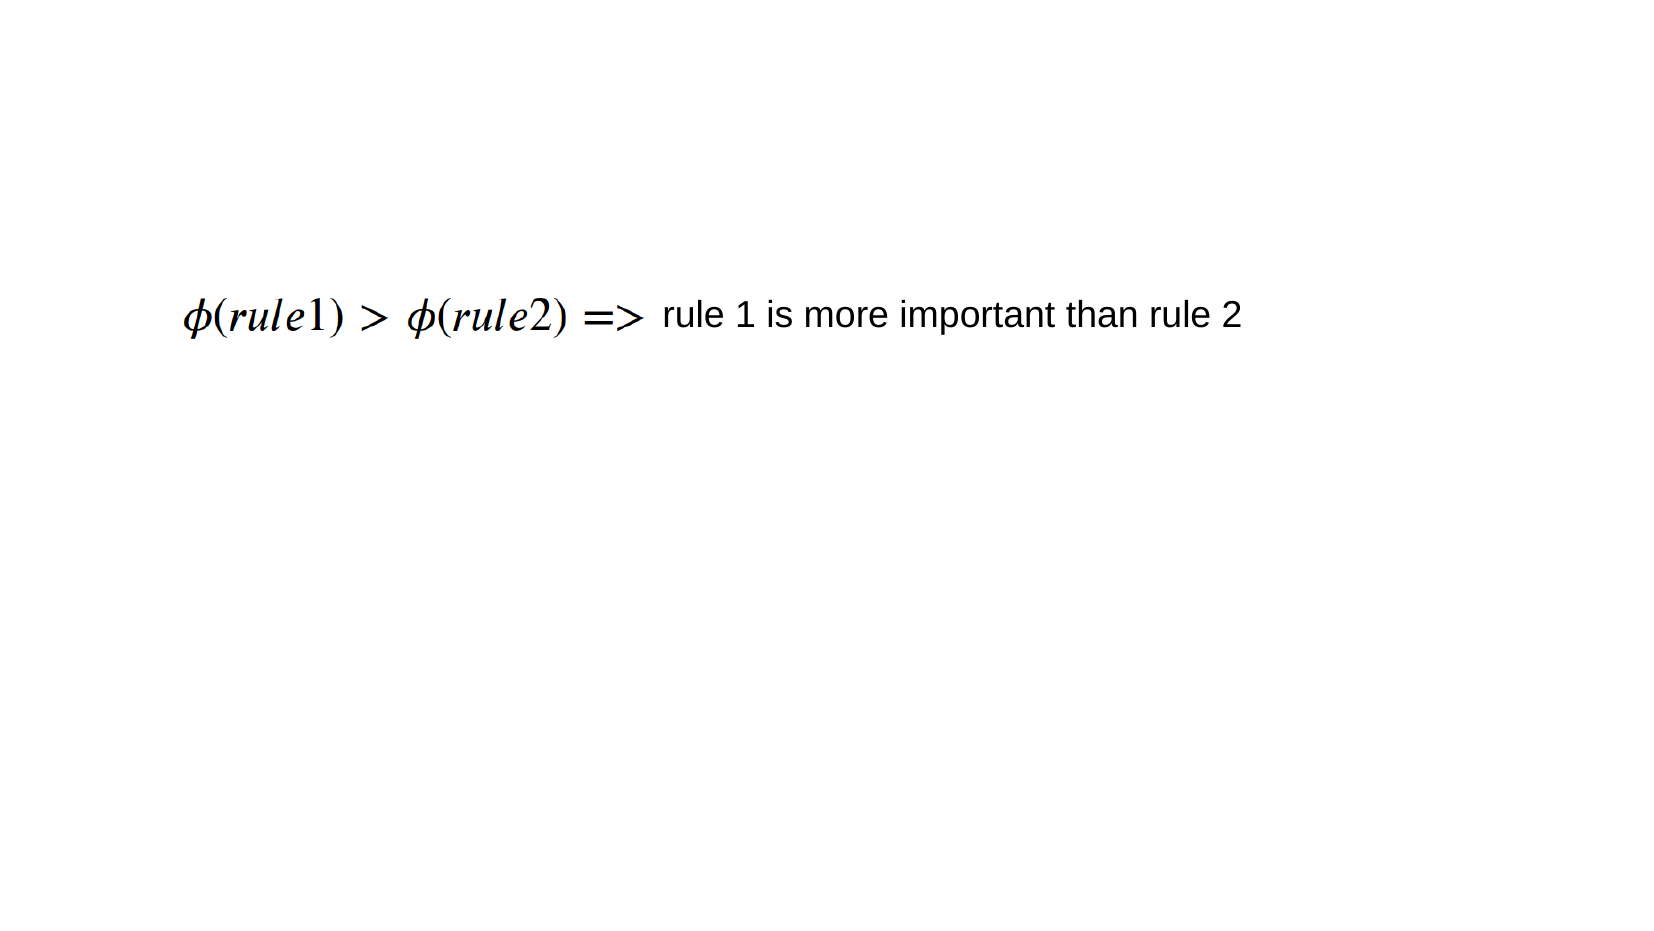

rule 1 is more important than rule 2